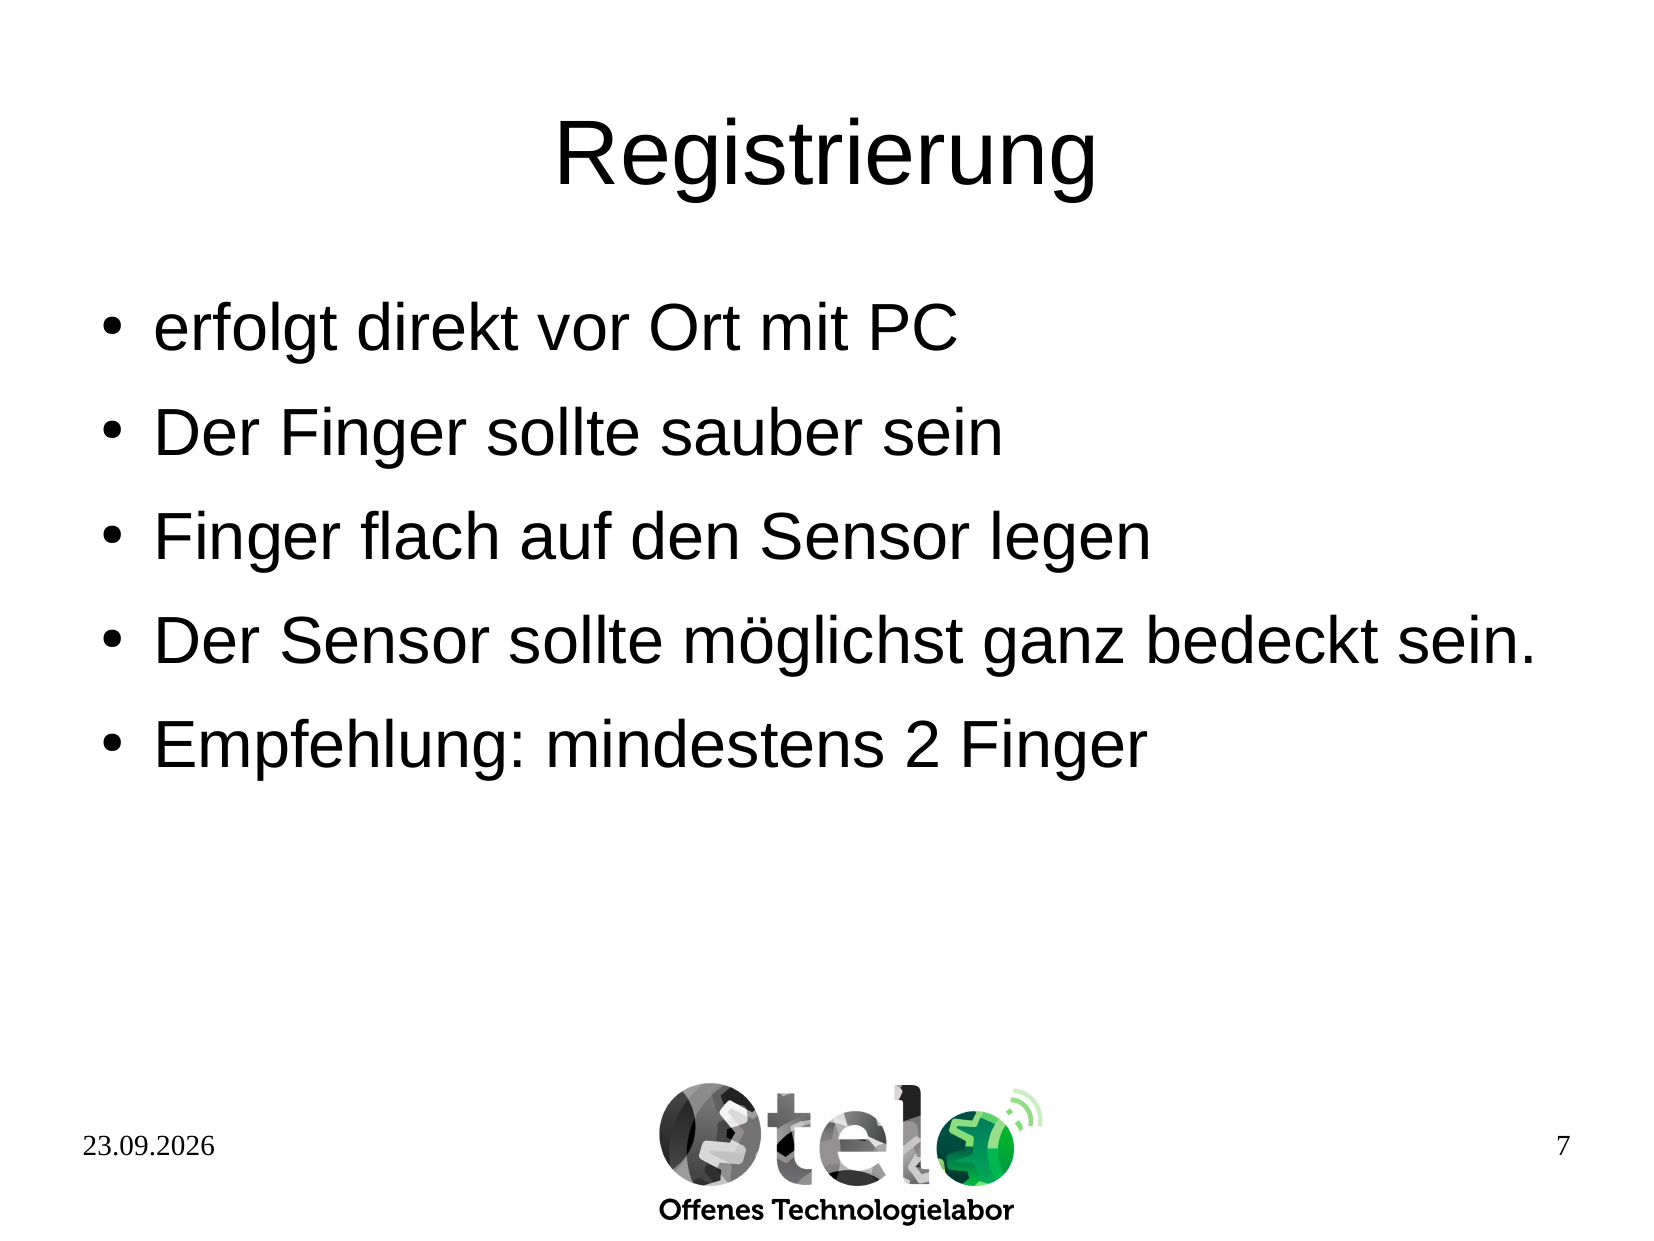

# Registrierung
erfolgt direkt vor Ort mit PC
Der Finger sollte sauber sein
Finger flach auf den Sensor legen
Der Sensor sollte möglichst ganz bedeckt sein.
Empfehlung: mindestens 2 Finger
7